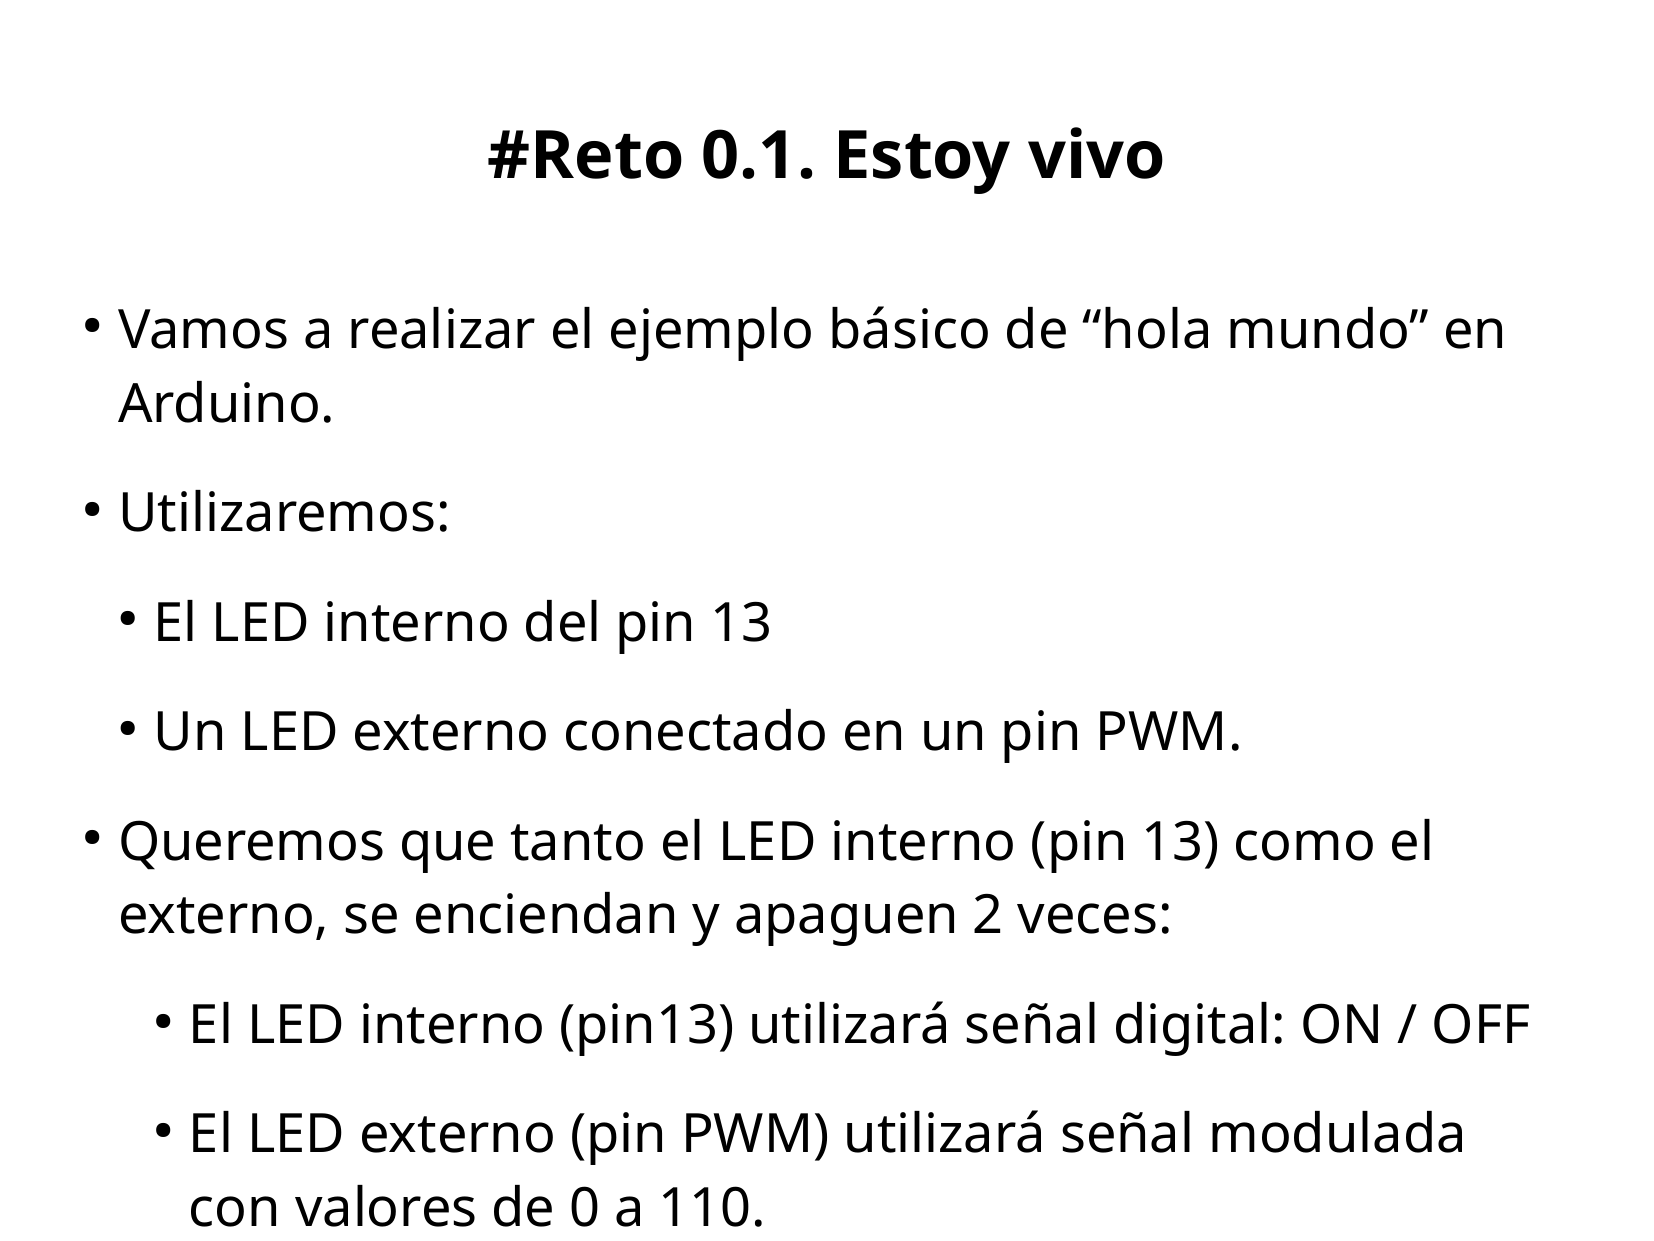

# #Reto 0.1. Estoy vivo
Vamos a realizar el ejemplo básico de “hola mundo” en Arduino.
Utilizaremos:
El LED interno del pin 13
Un LED externo conectado en un pin PWM.
Queremos que tanto el LED interno (pin 13) como el externo, se enciendan y apaguen 2 veces:
El LED interno (pin13) utilizará señal digital: ON / OFF
El LED externo (pin PWM) utilizará señal modulada con valores de 0 a 110.